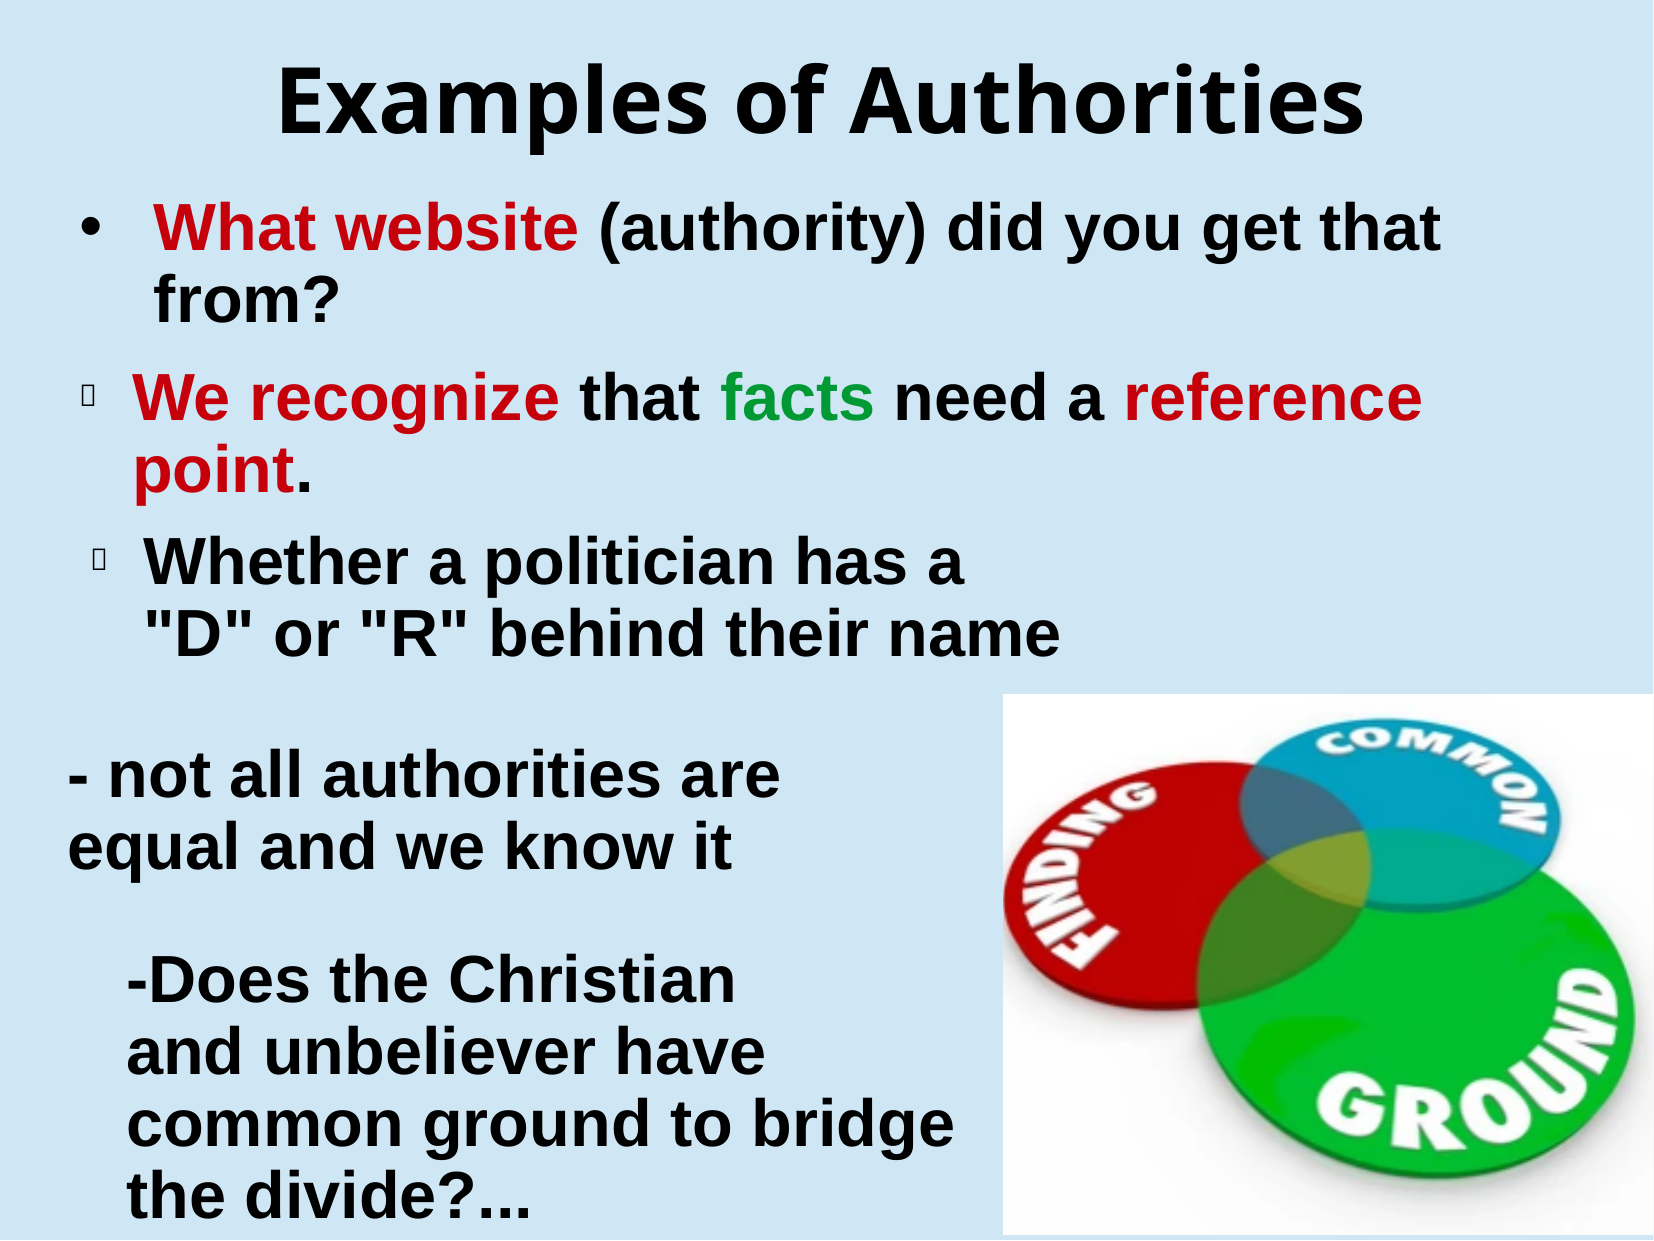

Examples of Authorities
# What website (authority) did you get that from?
We recognize that facts need a reference point.
Whether a politician has a
"D" or "R" behind their name
- not all authorities are equal and we know it
-Does the Christian
and unbeliever have
common ground to bridge
the divide?...